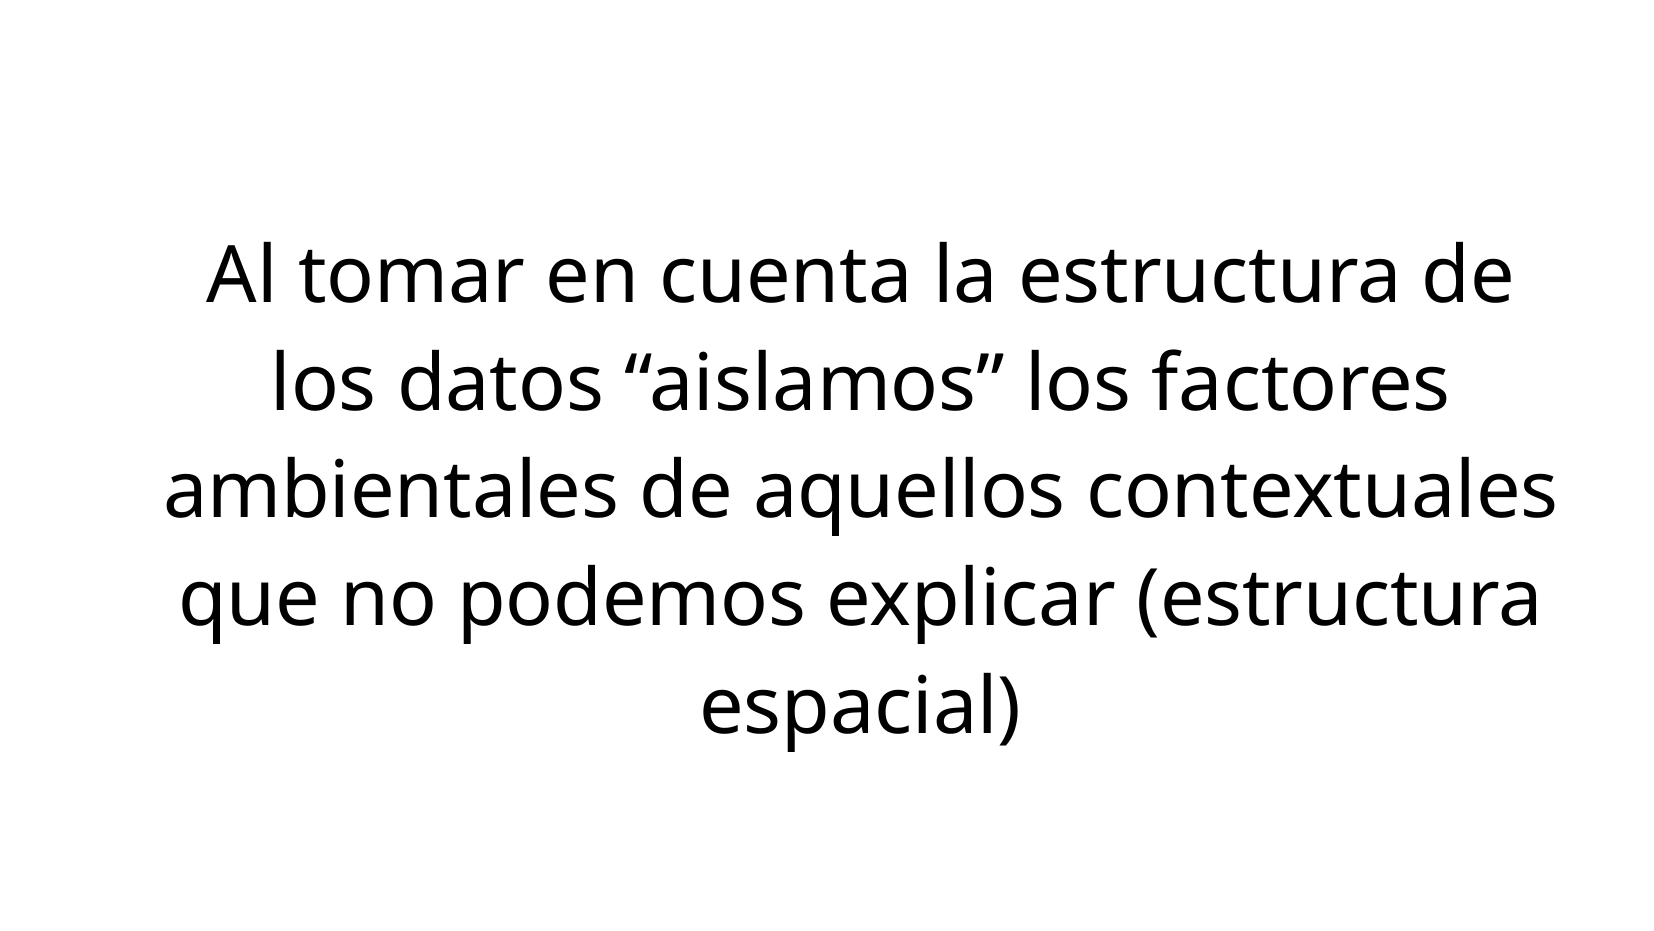

# Al tomar en cuenta la estructura de los datos “aislamos” los factores ambientales de aquellos contextuales que no podemos explicar (estructura espacial)